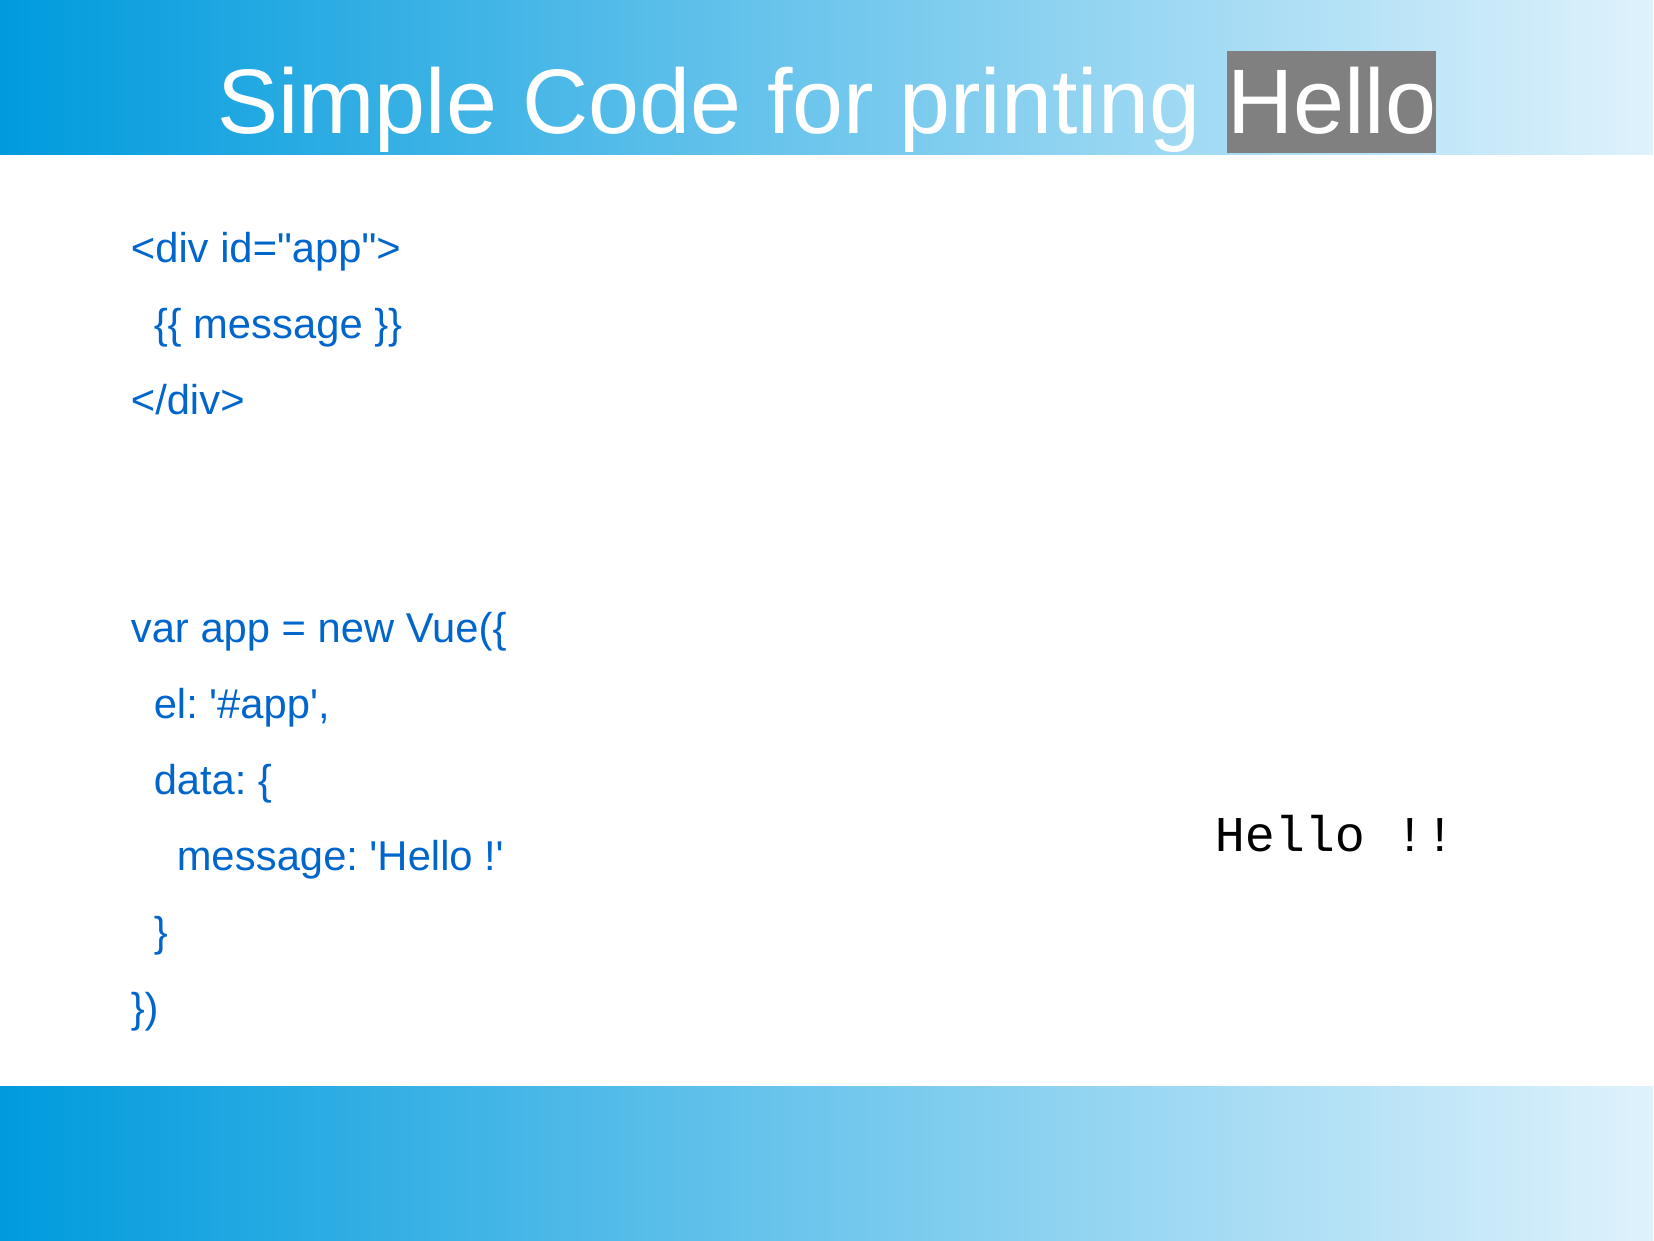

# Simple Code for printing Hello
<div id="app">
 {{ message }}
</div>
var app = new Vue({
 el: '#app',
 data: {
 message: 'Hello !'
 }
})
Hello !!